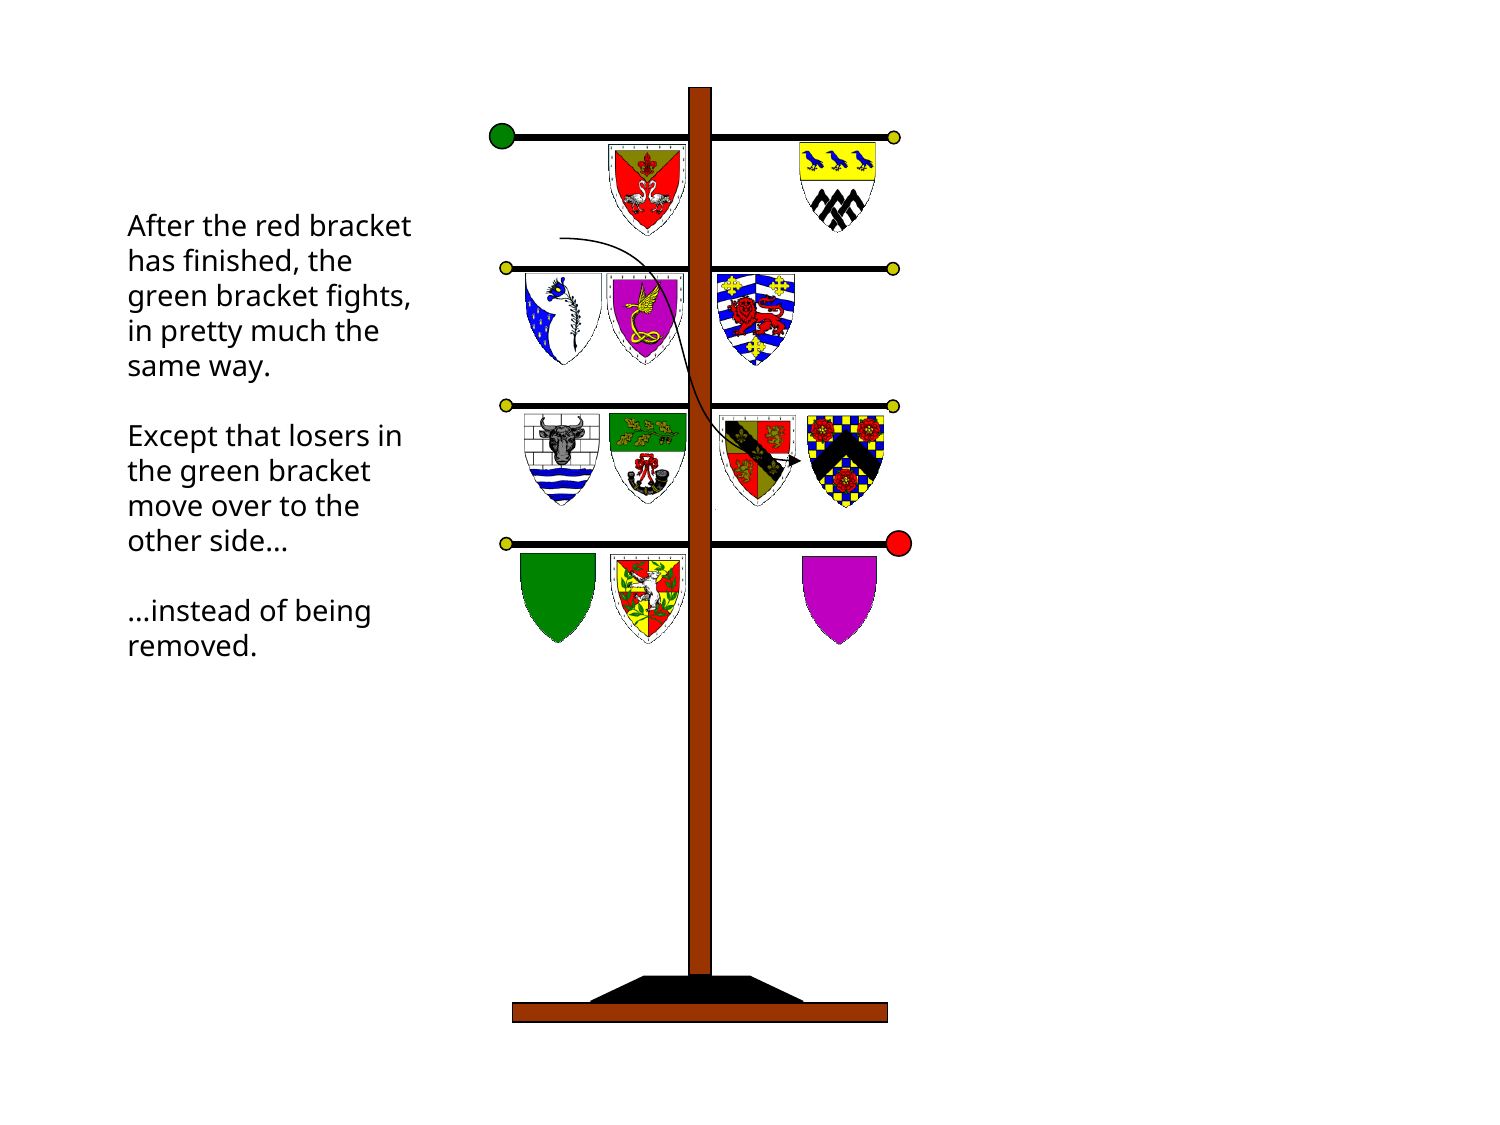

After the red bracket
has finished, the
green bracket fights,
in pretty much the
same way.
Except that losers in
the green bracket
move over to the
other side…
…instead of being
removed.